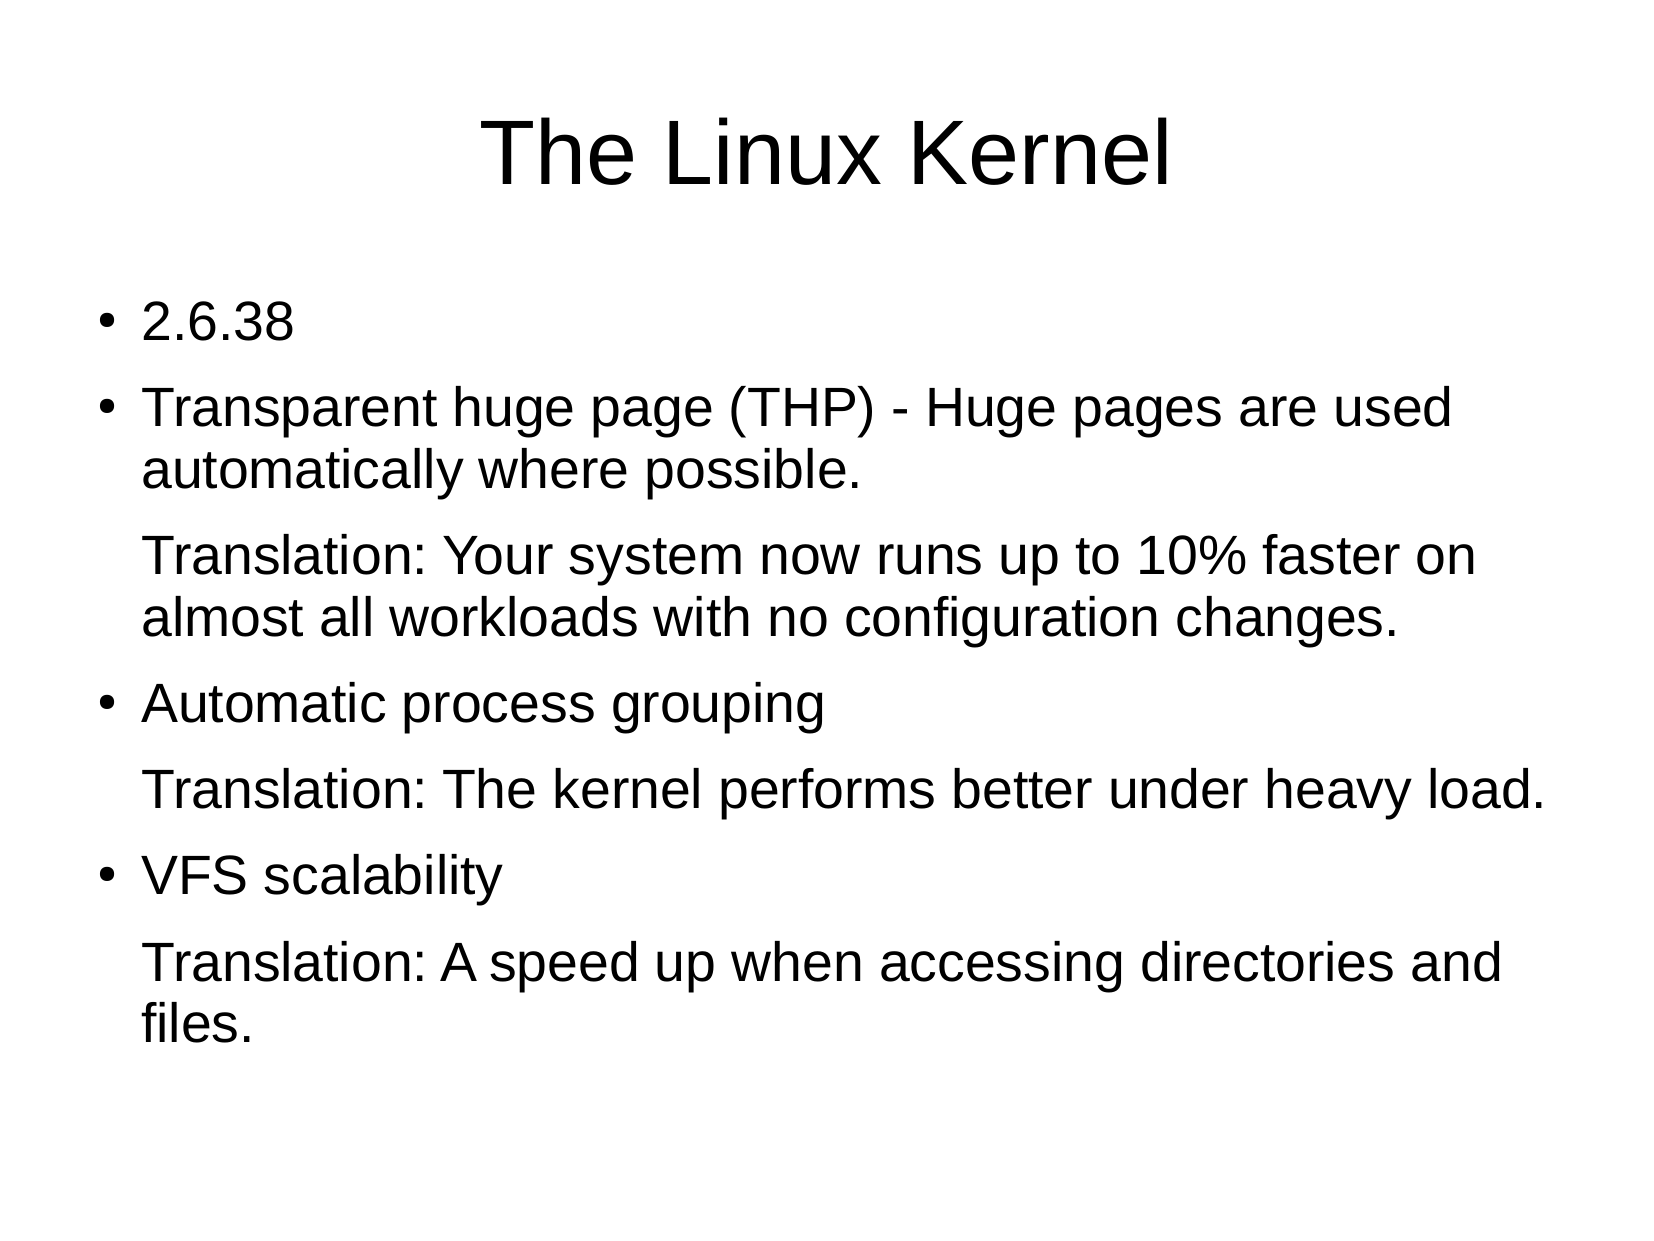

# The Linux Kernel
2.6.38
Transparent huge page (THP) - Huge pages are used automatically where possible.
Translation: Your system now runs up to 10% faster on almost all workloads with no configuration changes.
Automatic process grouping
Translation: The kernel performs better under heavy load.
VFS scalability
Translation: A speed up when accessing directories and files.